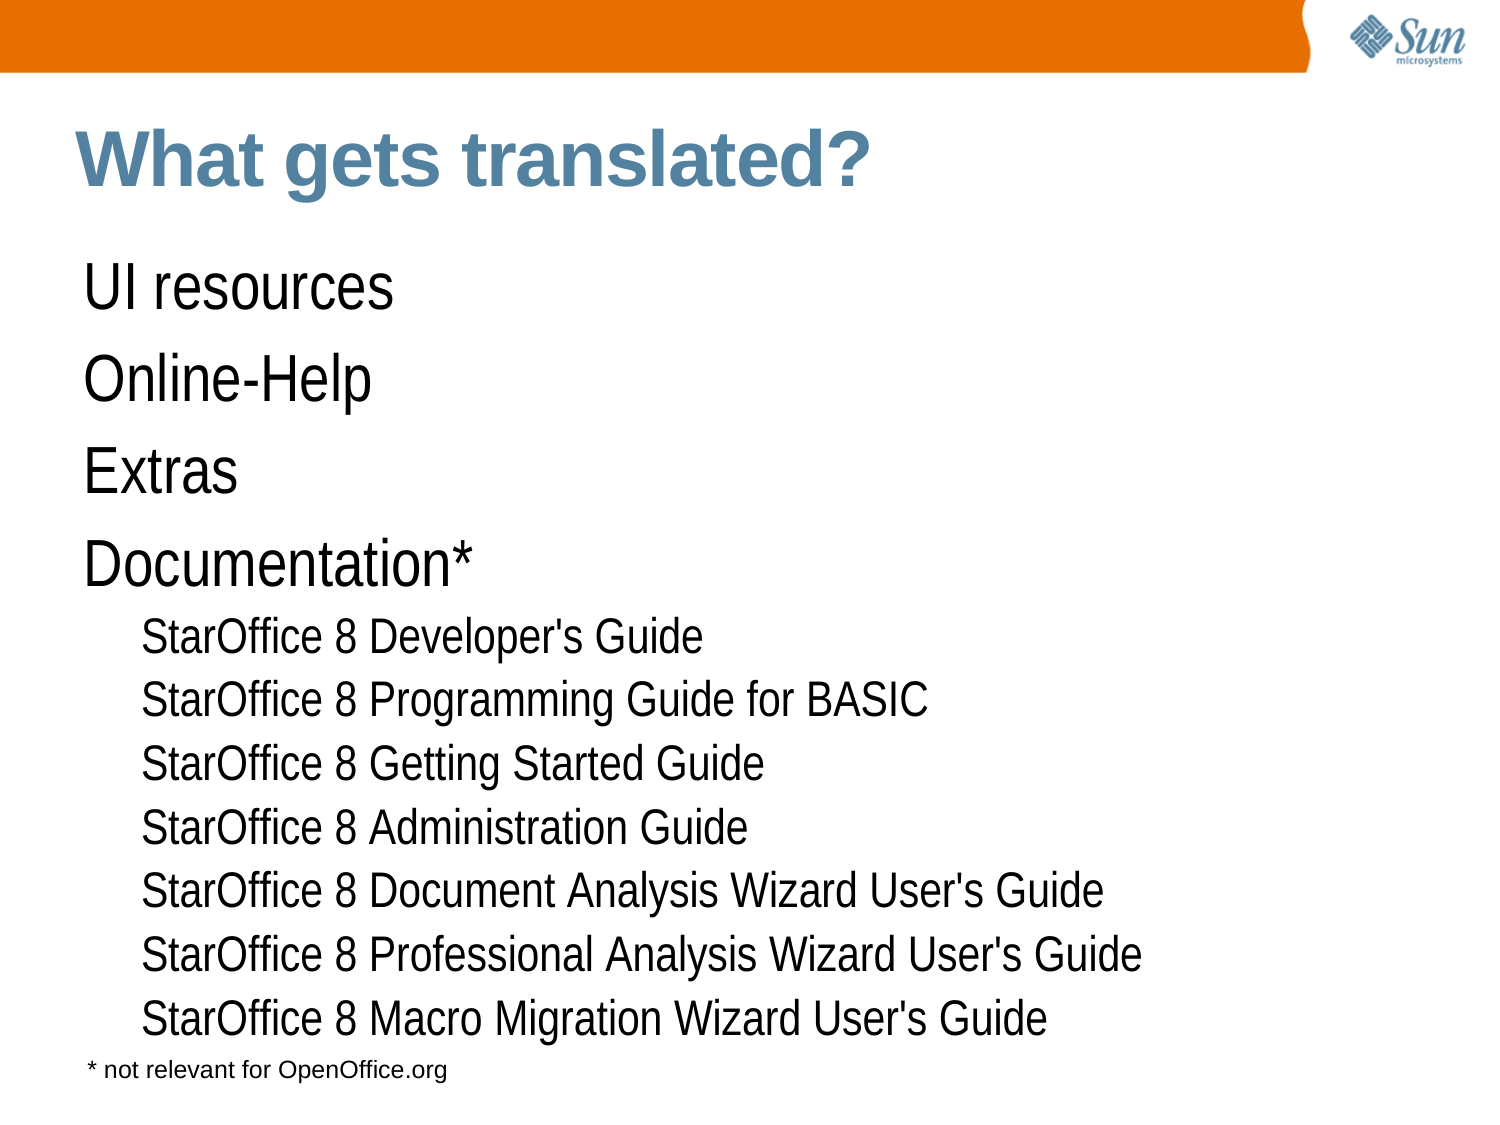

# What gets translated?
UI resources
Online-Help
Extras
Documentation*
StarOffice 8 Developer's Guide
StarOffice 8 Programming Guide for BASIC
StarOffice 8 Getting Started Guide
StarOffice 8 Administration Guide
StarOffice 8 Document Analysis Wizard User's Guide
StarOffice 8 Professional Analysis Wizard User's Guide
StarOffice 8 Macro Migration Wizard User's Guide
* not relevant for OpenOffice.org